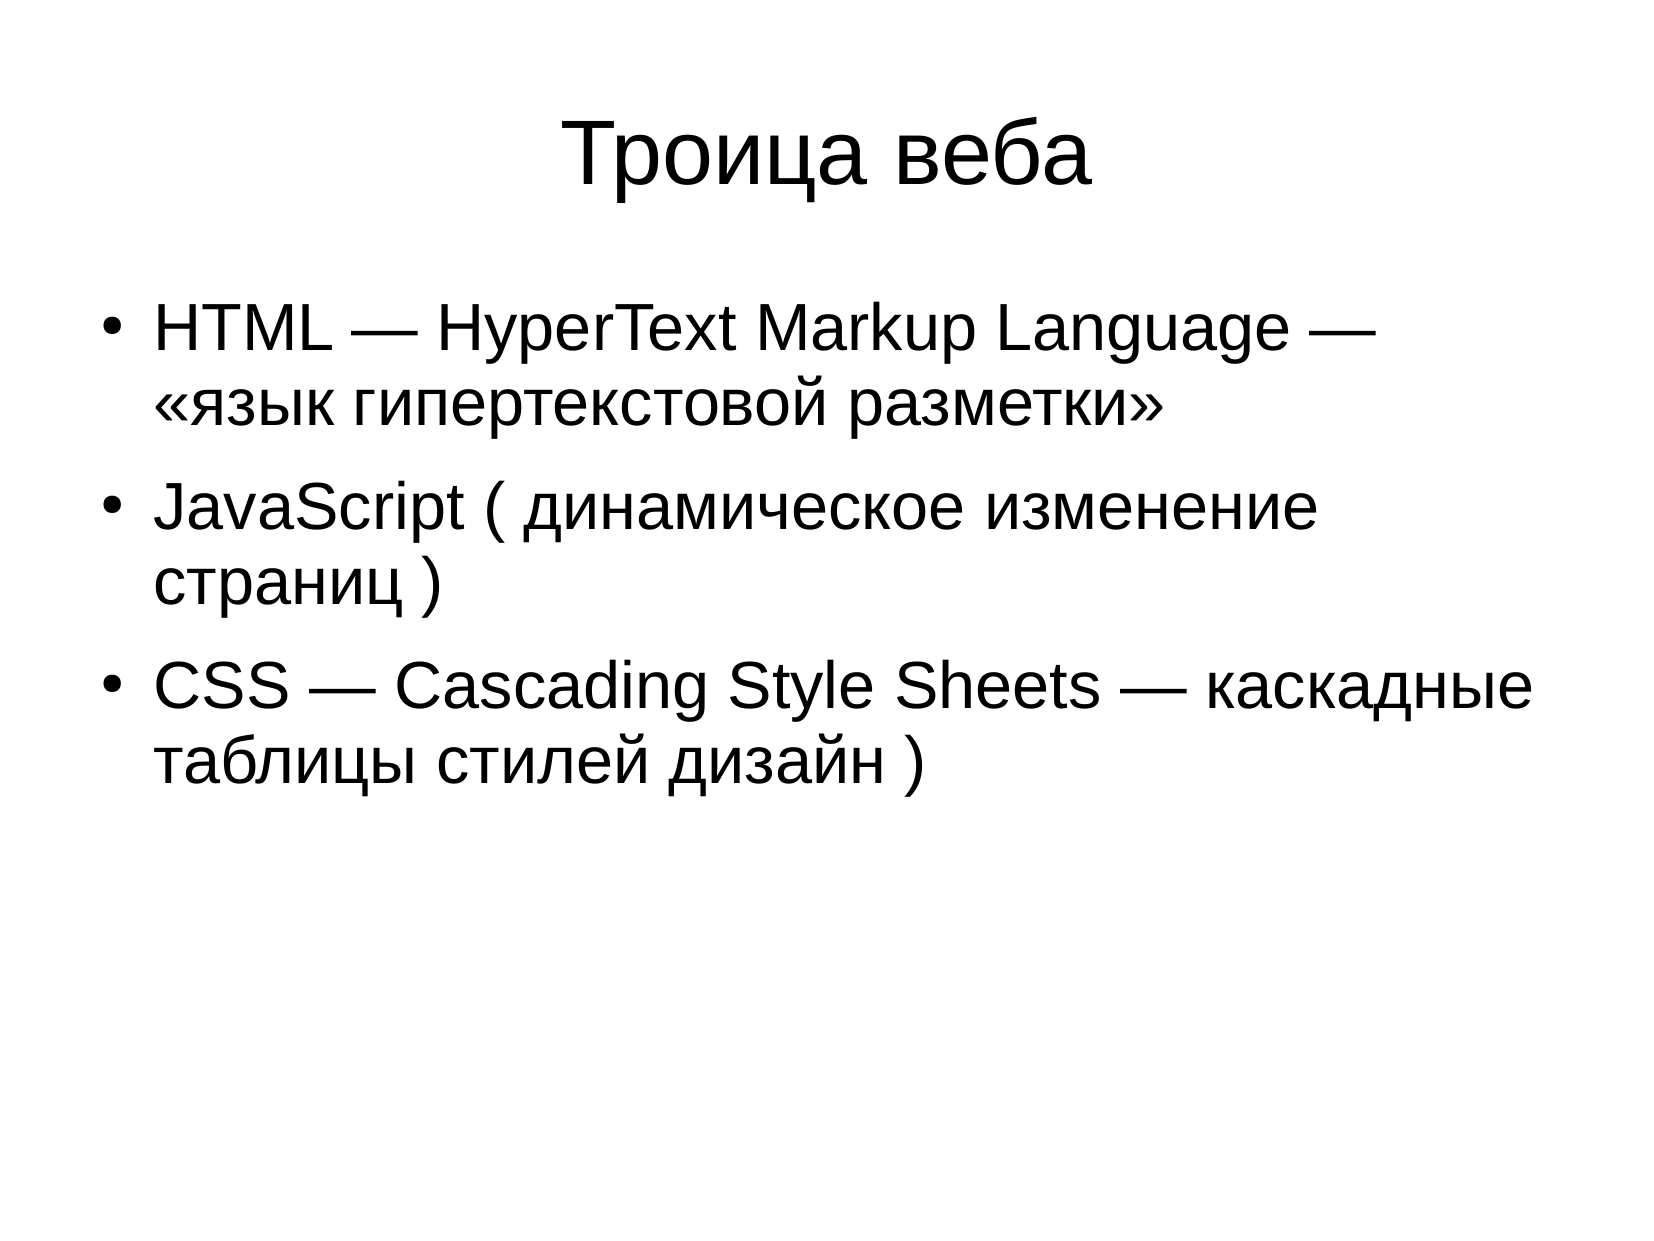

# Троица веба
HTML — HyperText Markup Language — «язык гипертекстовой разметки»
JavaScript ( динамическое изменение страниц )
CSS — Cascading Style Sheets — каскадные таблицы стилей дизайн )